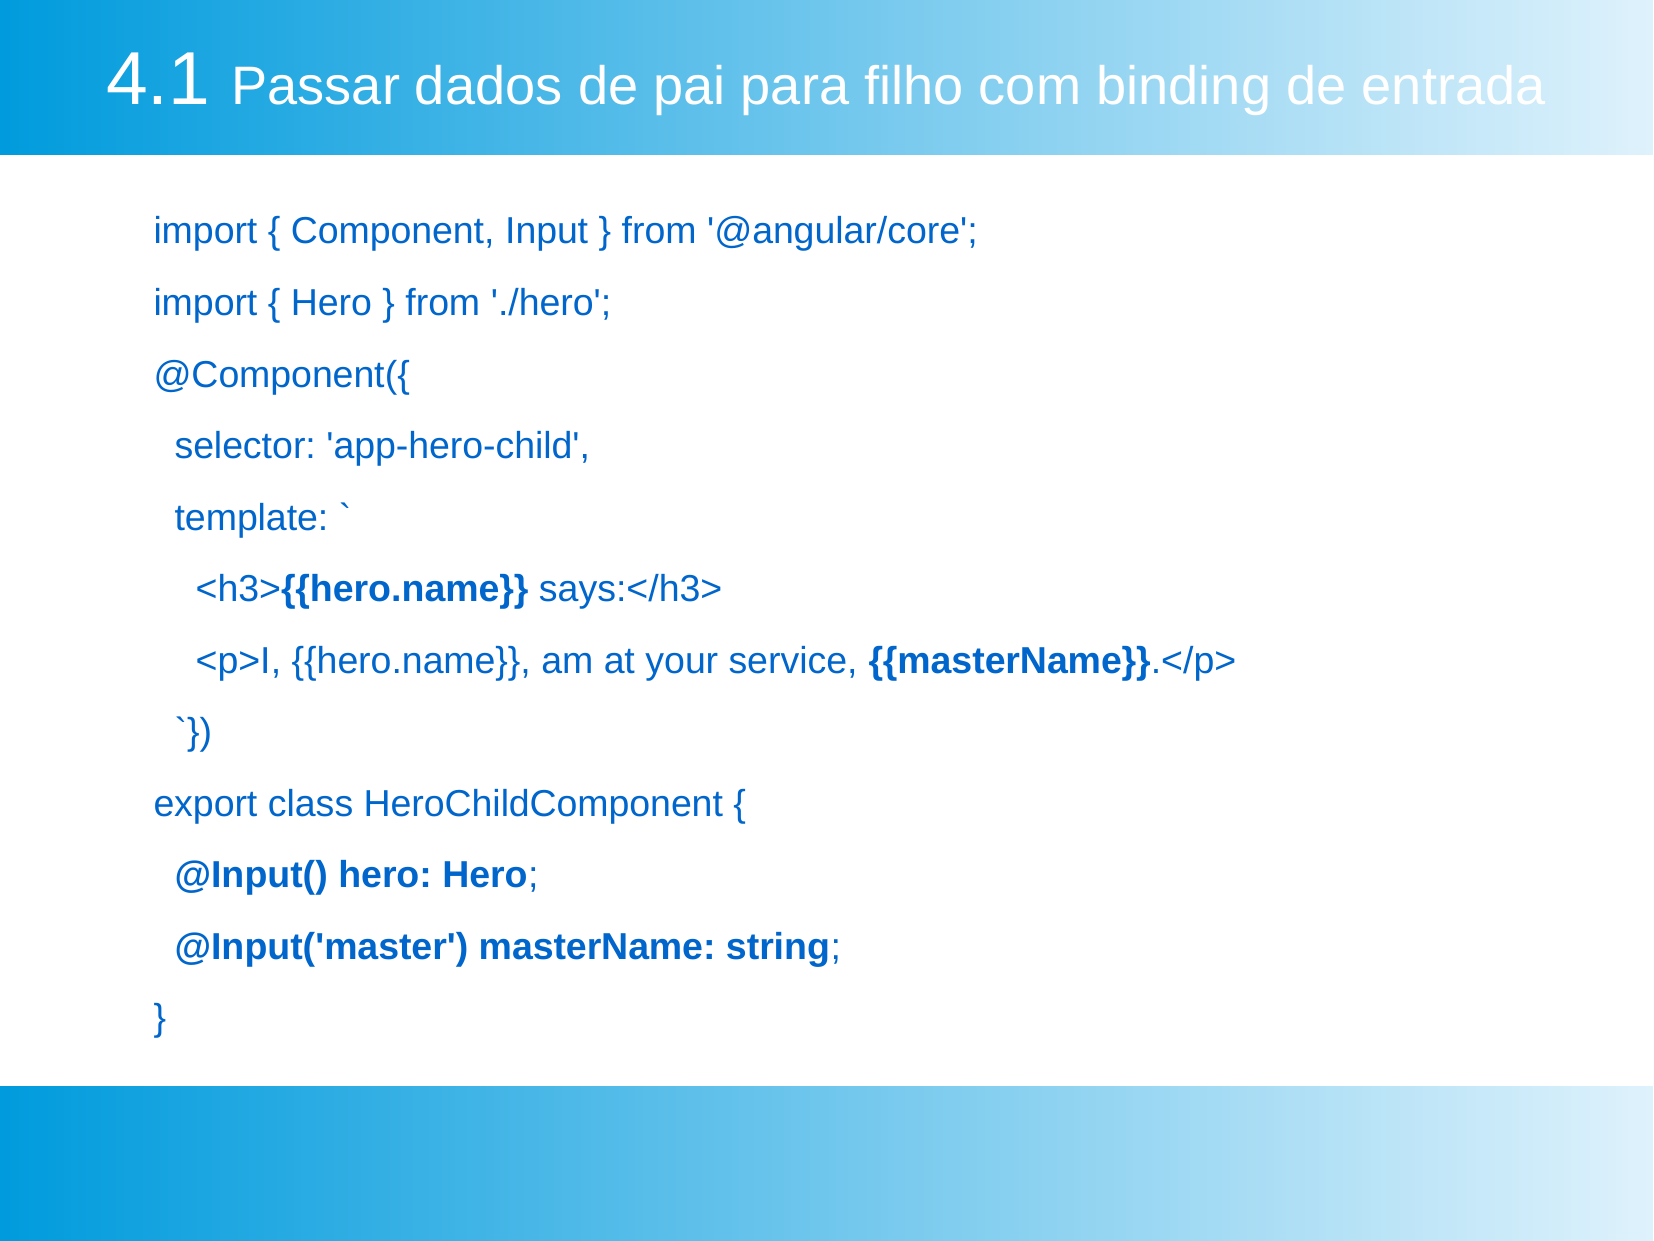

# 4.1 Passar dados de pai para filho com binding de entrada
import { Component, Input } from '@angular/core';
import { Hero } from './hero';
@Component({
 selector: 'app-hero-child',
 template: `
 <h3>{{hero.name}} says:</h3>
 <p>I, {{hero.name}}, am at your service, {{masterName}}.</p>
 `})
export class HeroChildComponent {
 @Input() hero: Hero;
 @Input('master') masterName: string;
}